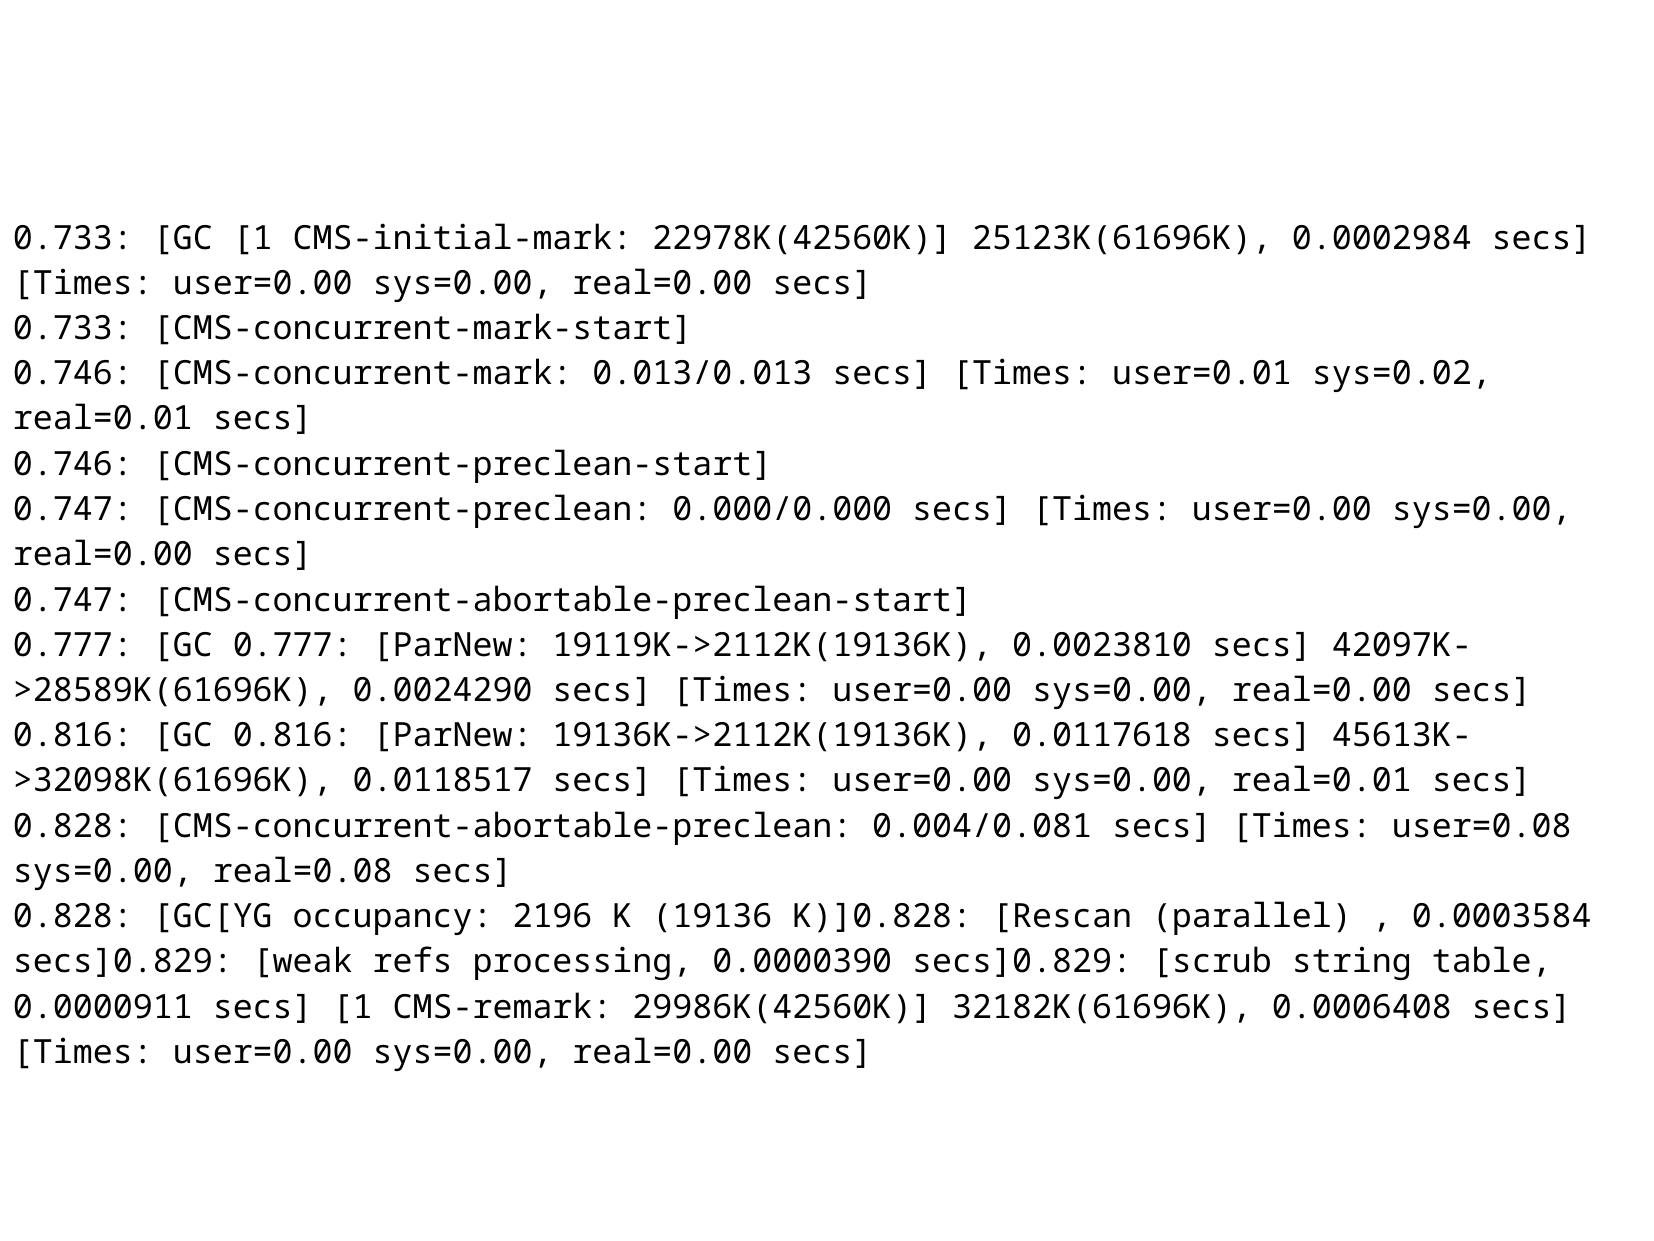

0.733: [GC [1 CMS-initial-mark: 22978K(42560K)] 25123K(61696K), 0.0002984 secs] [Times: user=0.00 sys=0.00, real=0.00 secs]
0.733: [CMS-concurrent-mark-start]
0.746: [CMS-concurrent-mark: 0.013/0.013 secs] [Times: user=0.01 sys=0.02, real=0.01 secs]
0.746: [CMS-concurrent-preclean-start]
0.747: [CMS-concurrent-preclean: 0.000/0.000 secs] [Times: user=0.00 sys=0.00, real=0.00 secs]
0.747: [CMS-concurrent-abortable-preclean-start]
0.777: [GC 0.777: [ParNew: 19119K->2112K(19136K), 0.0023810 secs] 42097K->28589K(61696K), 0.0024290 secs] [Times: user=0.00 sys=0.00, real=0.00 secs]
0.816: [GC 0.816: [ParNew: 19136K->2112K(19136K), 0.0117618 secs] 45613K->32098K(61696K), 0.0118517 secs] [Times: user=0.00 sys=0.00, real=0.01 secs]
0.828: [CMS-concurrent-abortable-preclean: 0.004/0.081 secs] [Times: user=0.08 sys=0.00, real=0.08 secs]
0.828: [GC[YG occupancy: 2196 K (19136 K)]0.828: [Rescan (parallel) , 0.0003584 secs]0.829: [weak refs processing, 0.0000390 secs]0.829: [scrub string table, 0.0000911 secs] [1 CMS-remark: 29986K(42560K)] 32182K(61696K), 0.0006408 secs] [Times: user=0.00 sys=0.00, real=0.00 secs]